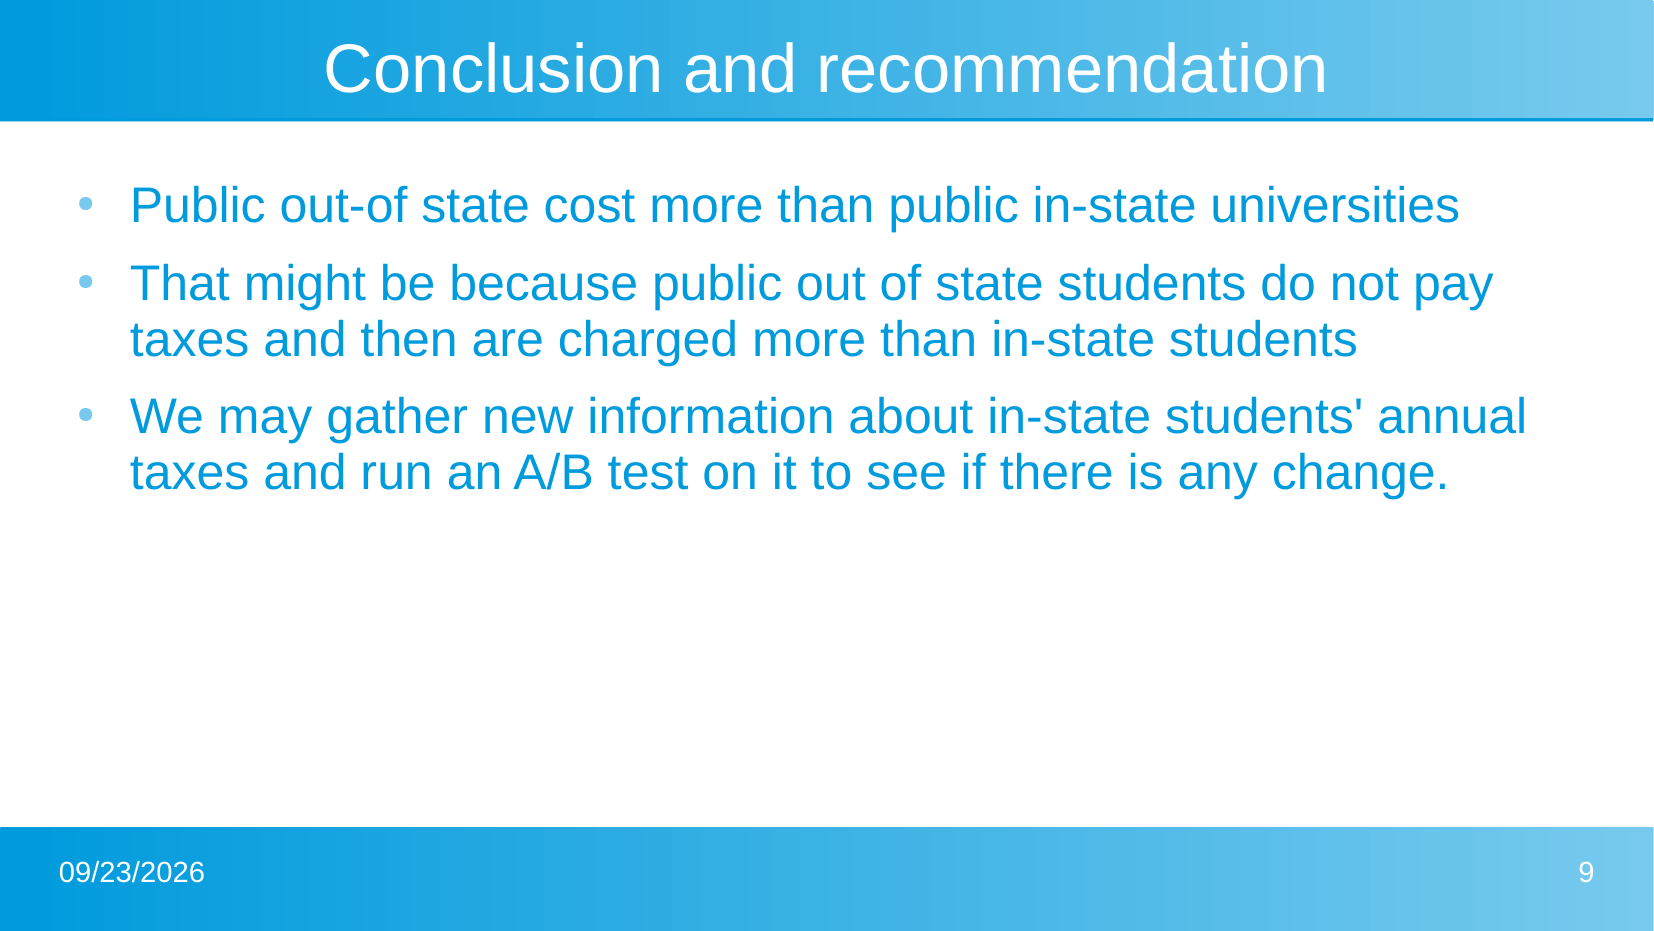

# Conclusion and recommendation
Public out-of state cost more than public in-state universities
That might be because public out of state students do not pay taxes and then are charged more than in-state students
We may gather new information about in-state students' annual taxes and run an A/B test on it to see if there is any change.
9